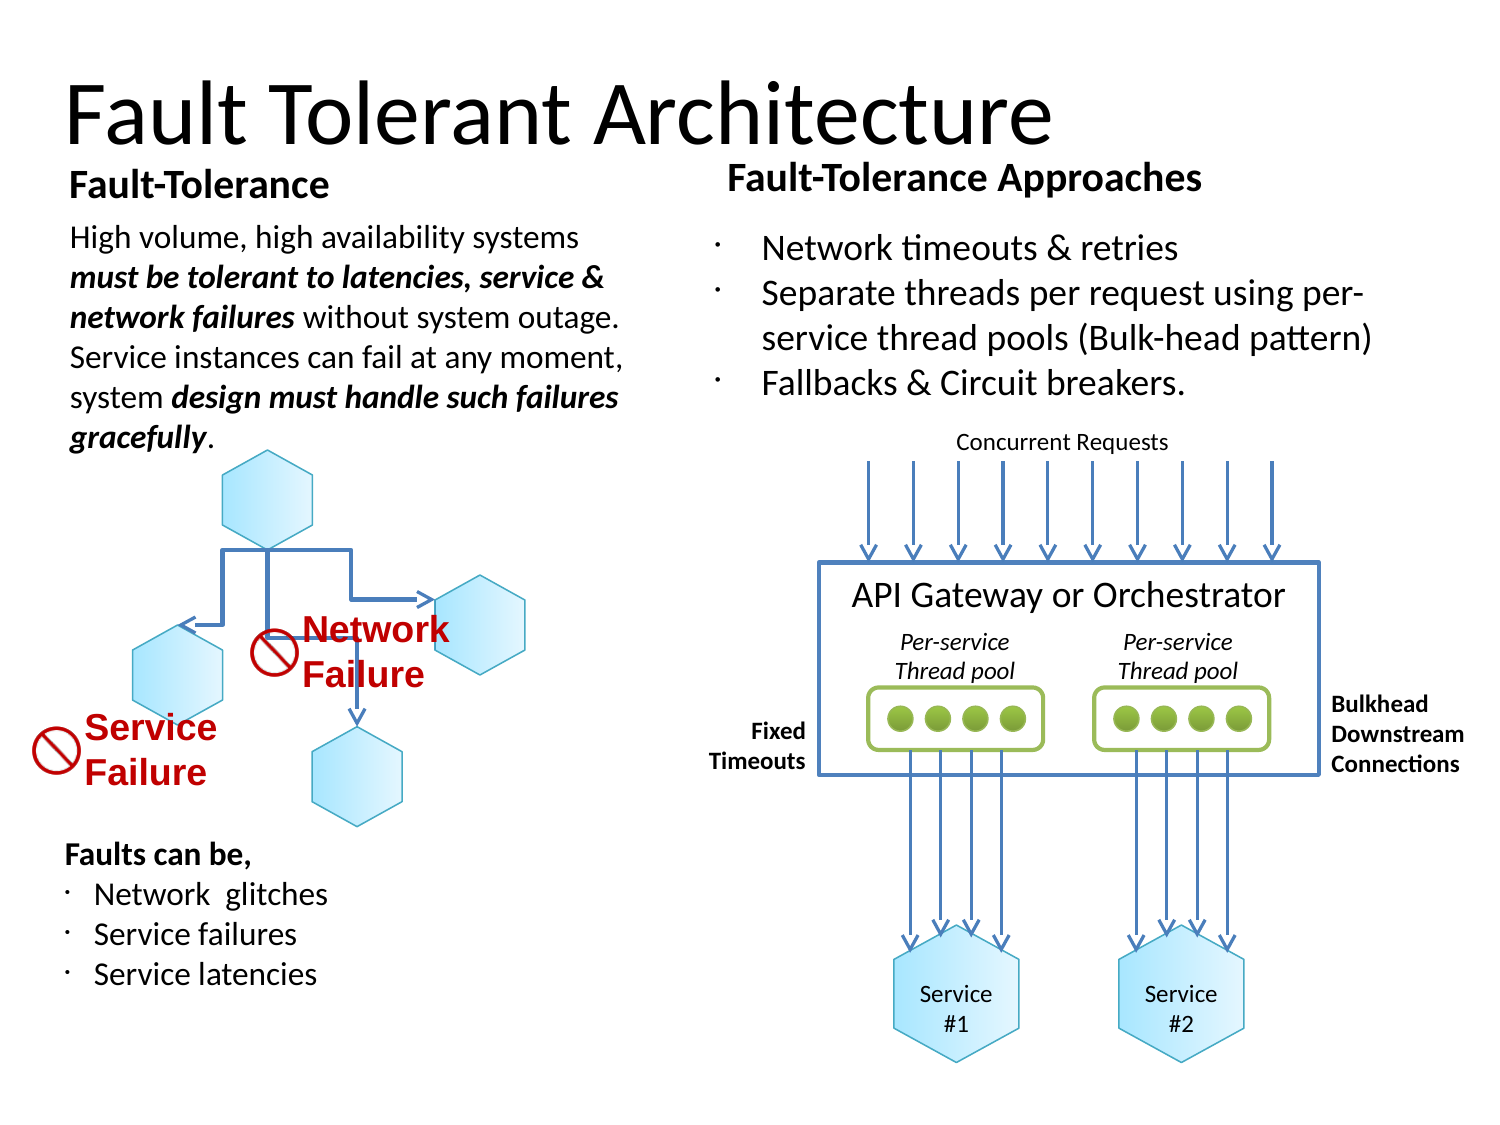

# Fault Tolerant Architecture
Fault-Tolerance Approaches
Fault-Tolerance
High volume, high availability systems must be tolerant to latencies, service & network failures without system outage. Service instances can fail at any moment, system design must handle such failures gracefully.
Network timeouts & retries
Separate threads per request using per-service thread pools (Bulk-head pattern)
Fallbacks & Circuit breakers.
Concurrent Requests
API Gateway or Orchestrator
Network Failure
Per-service Thread pool
Per-service Thread pool
Bulkhead
Downstream
Connections
Service Failure
Fixed Timeouts
Faults can be,
Network glitches
Service failures
Service latencies
Service
#1
Service
#2